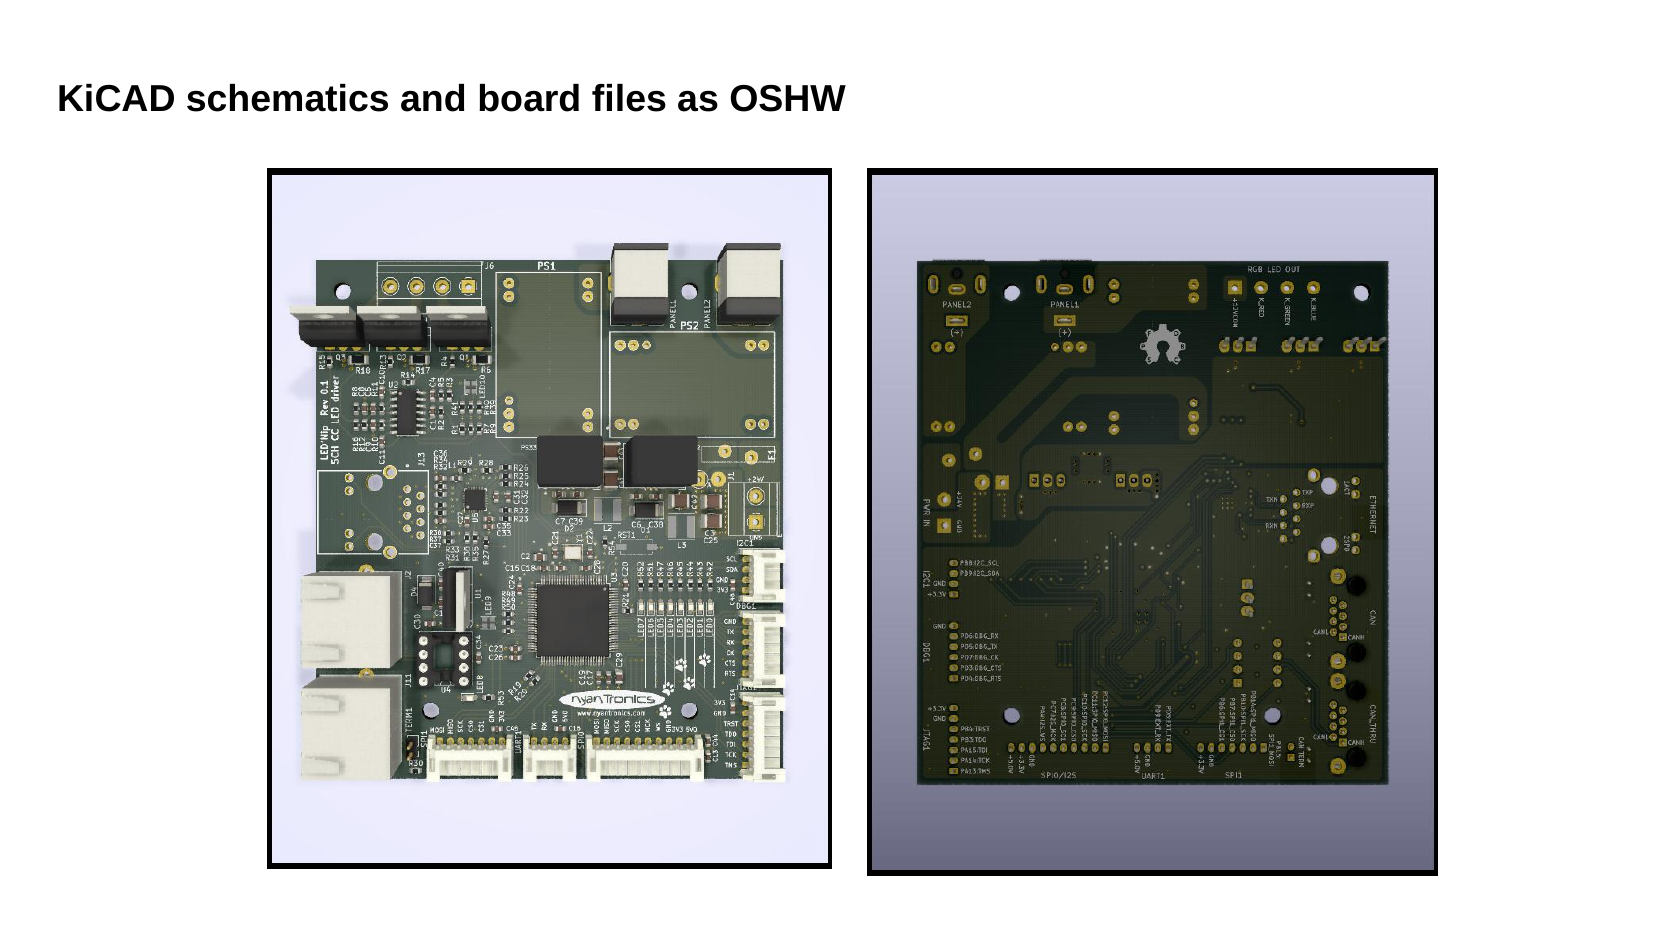

KiCAD schematics and board files as OSHW